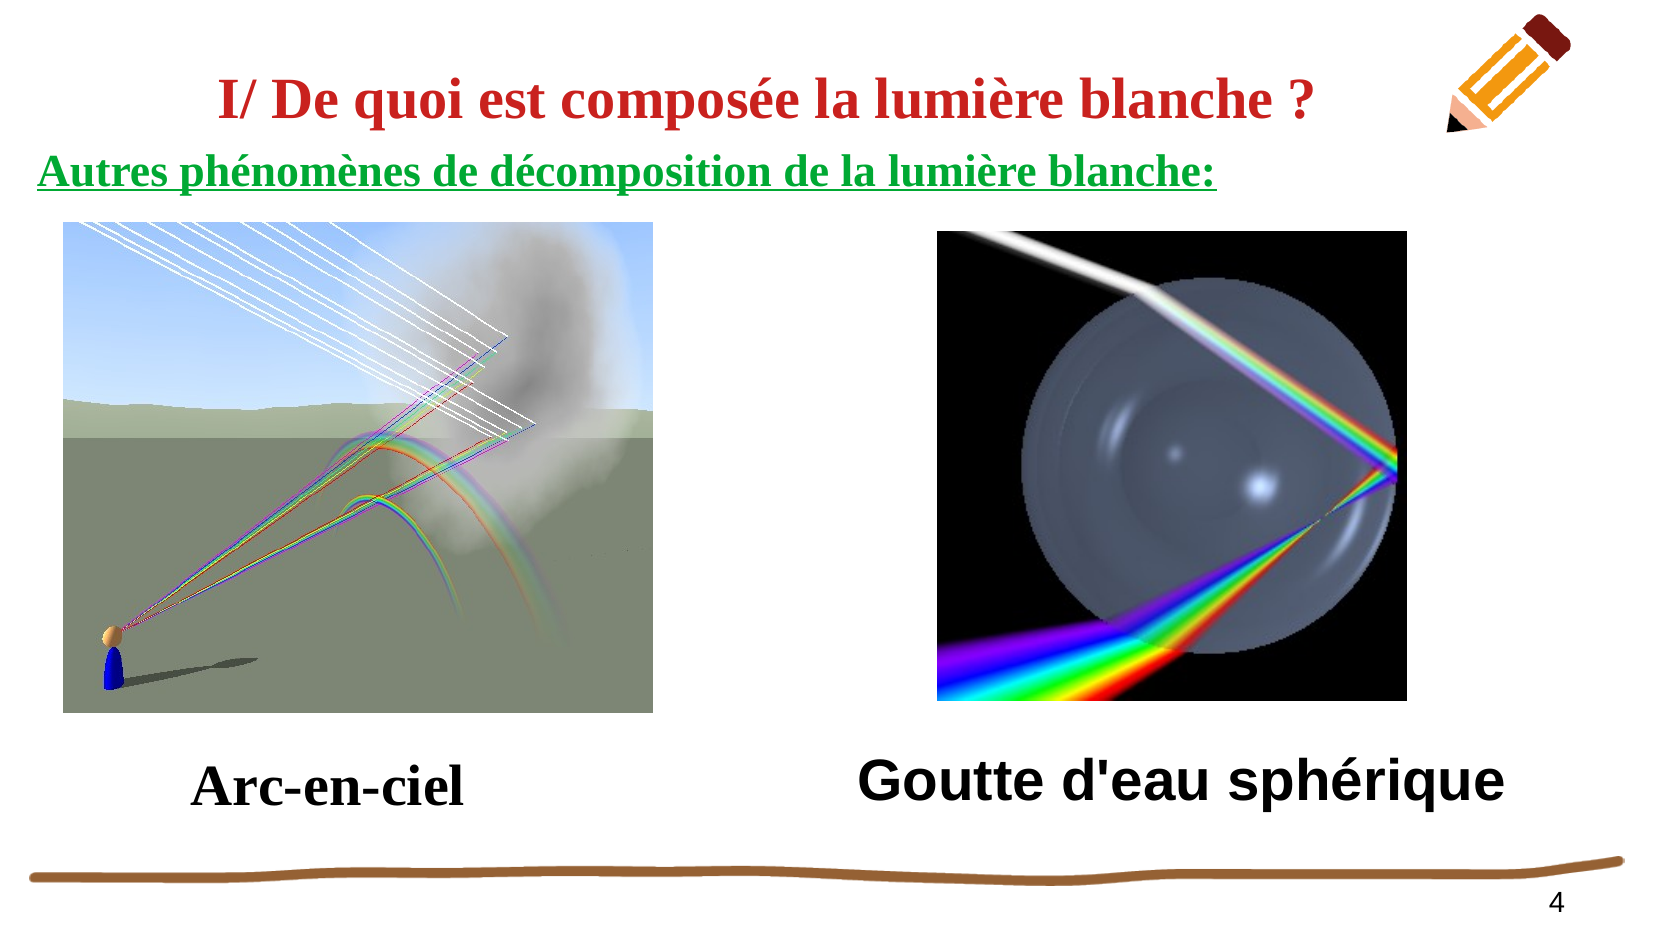

# I/ De quoi est composée la lumière blanche ?
Autres phénomènes de décomposition de la lumière blanche:
Goutte d'eau sphérique
Arc-en-ciel
4